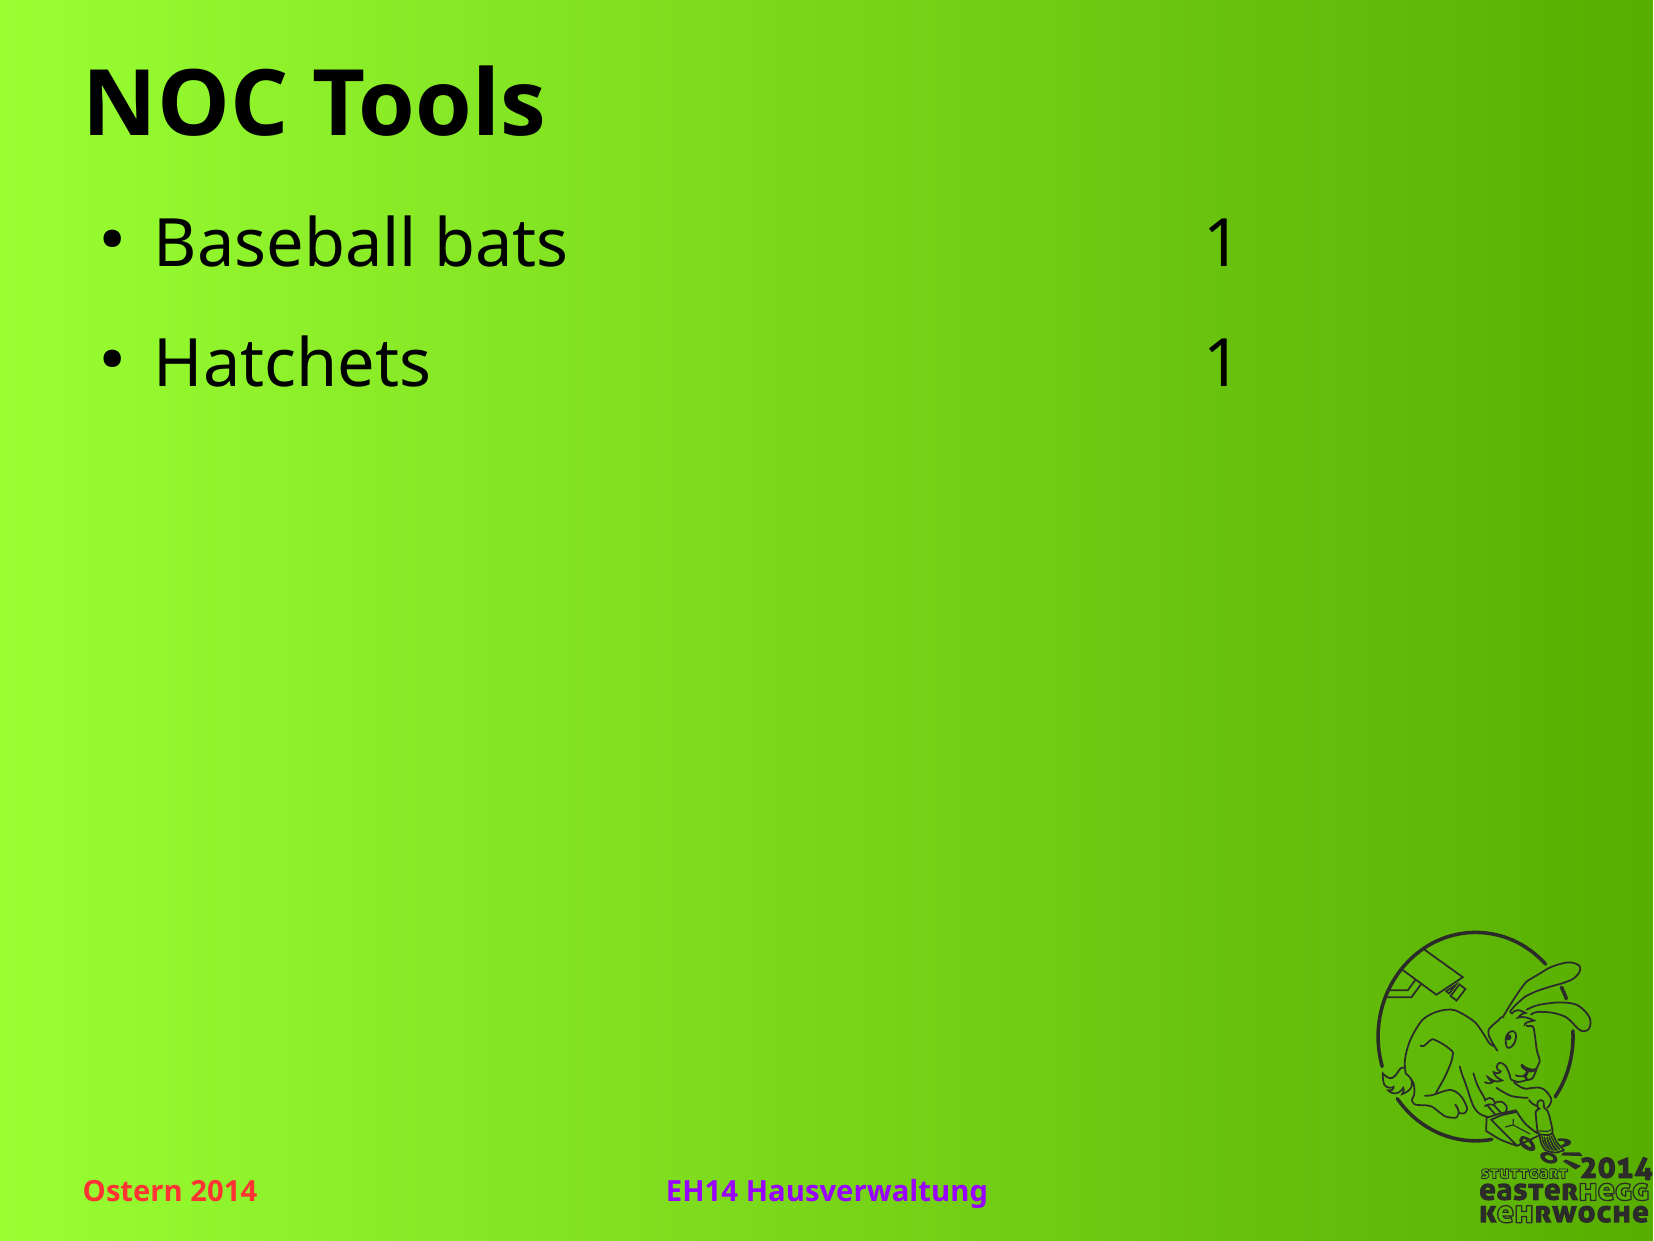

# NOC Tools
Baseball bats									1
Hatchets											1